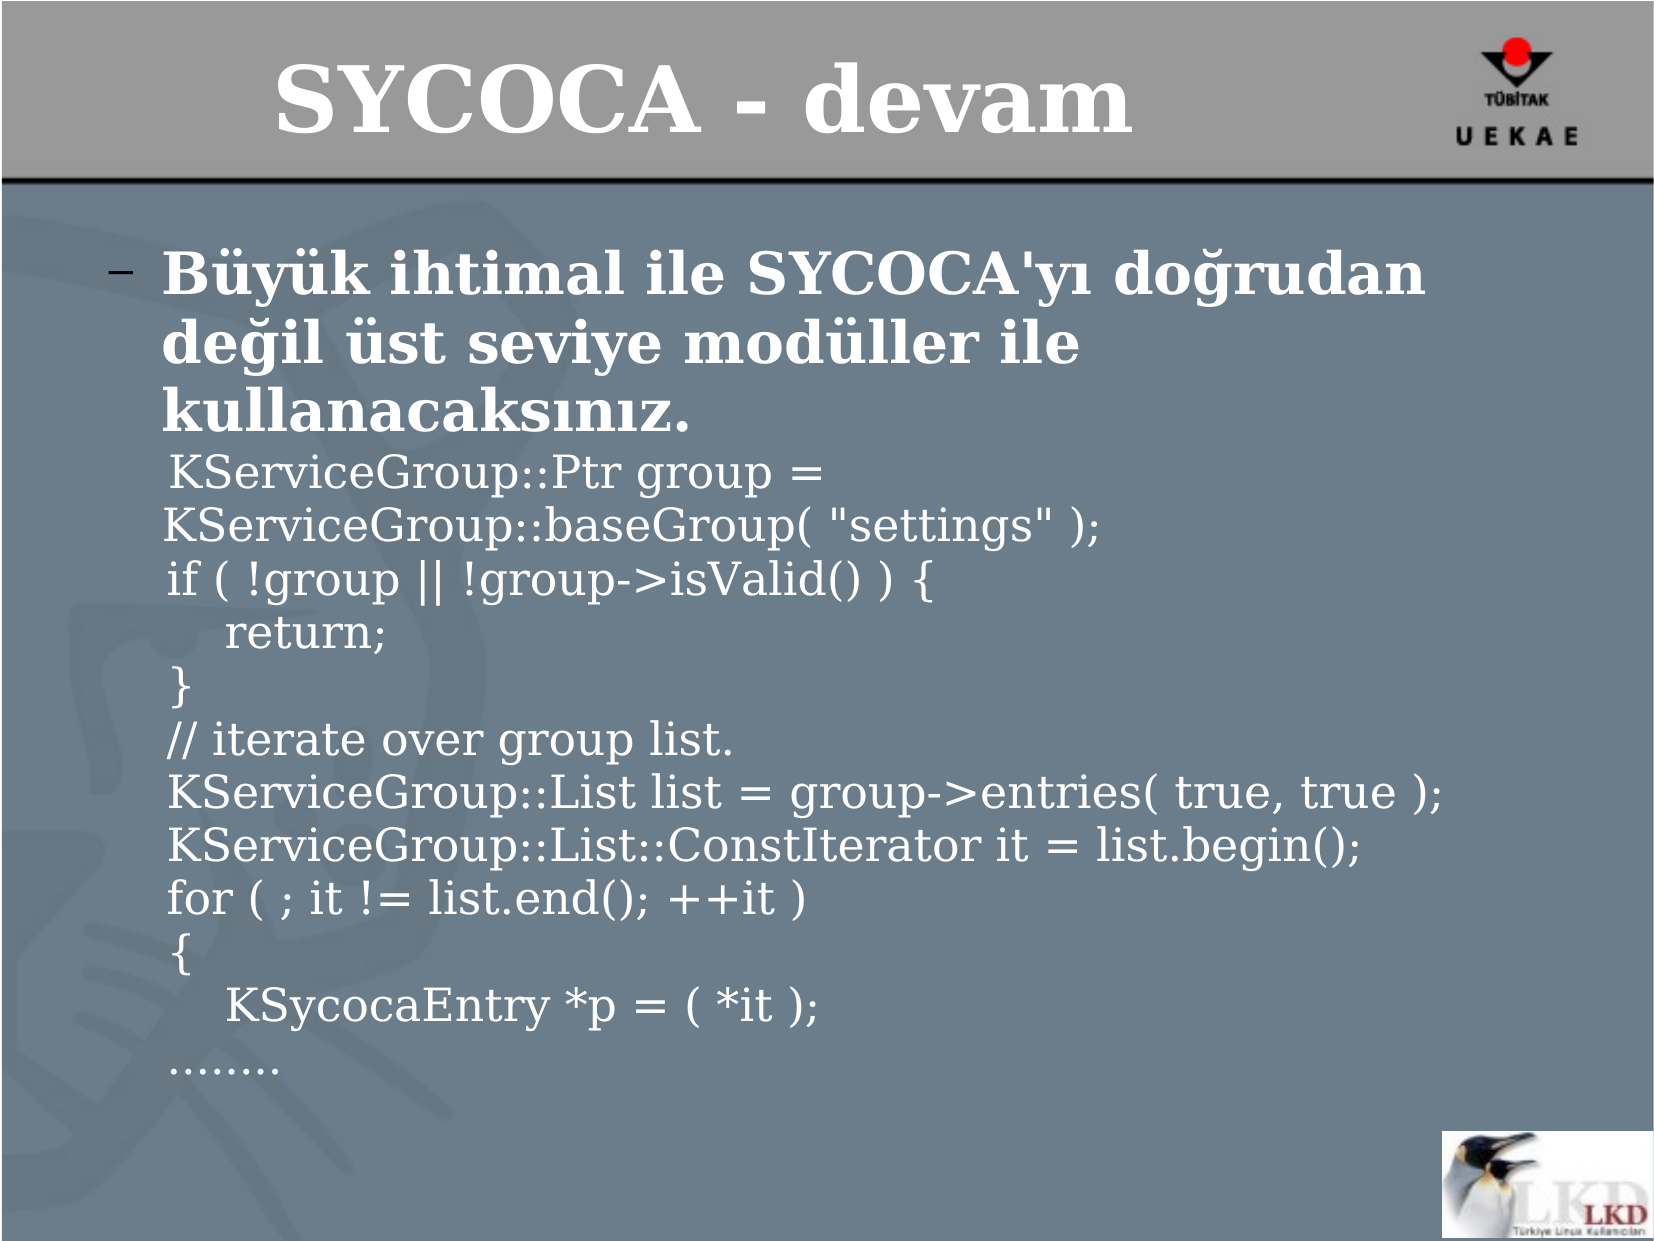

# SYCOCA - devam
Büyük ihtimal ile SYCOCA'yı doğrudan değil üst seviye modüller ile kullanacaksınız.
 KServiceGroup::Ptr group = KServiceGroup::baseGroup( "settings" );
 if ( !group || !group->isValid() ) {
 return;
 }
 // iterate over group list.
 KServiceGroup::List list = group->entries( true, true );
 KServiceGroup::List::ConstIterator it = list.begin();
 for ( ; it != list.end(); ++it )
 {
 KSycocaEntry *p = ( *it );
 ........